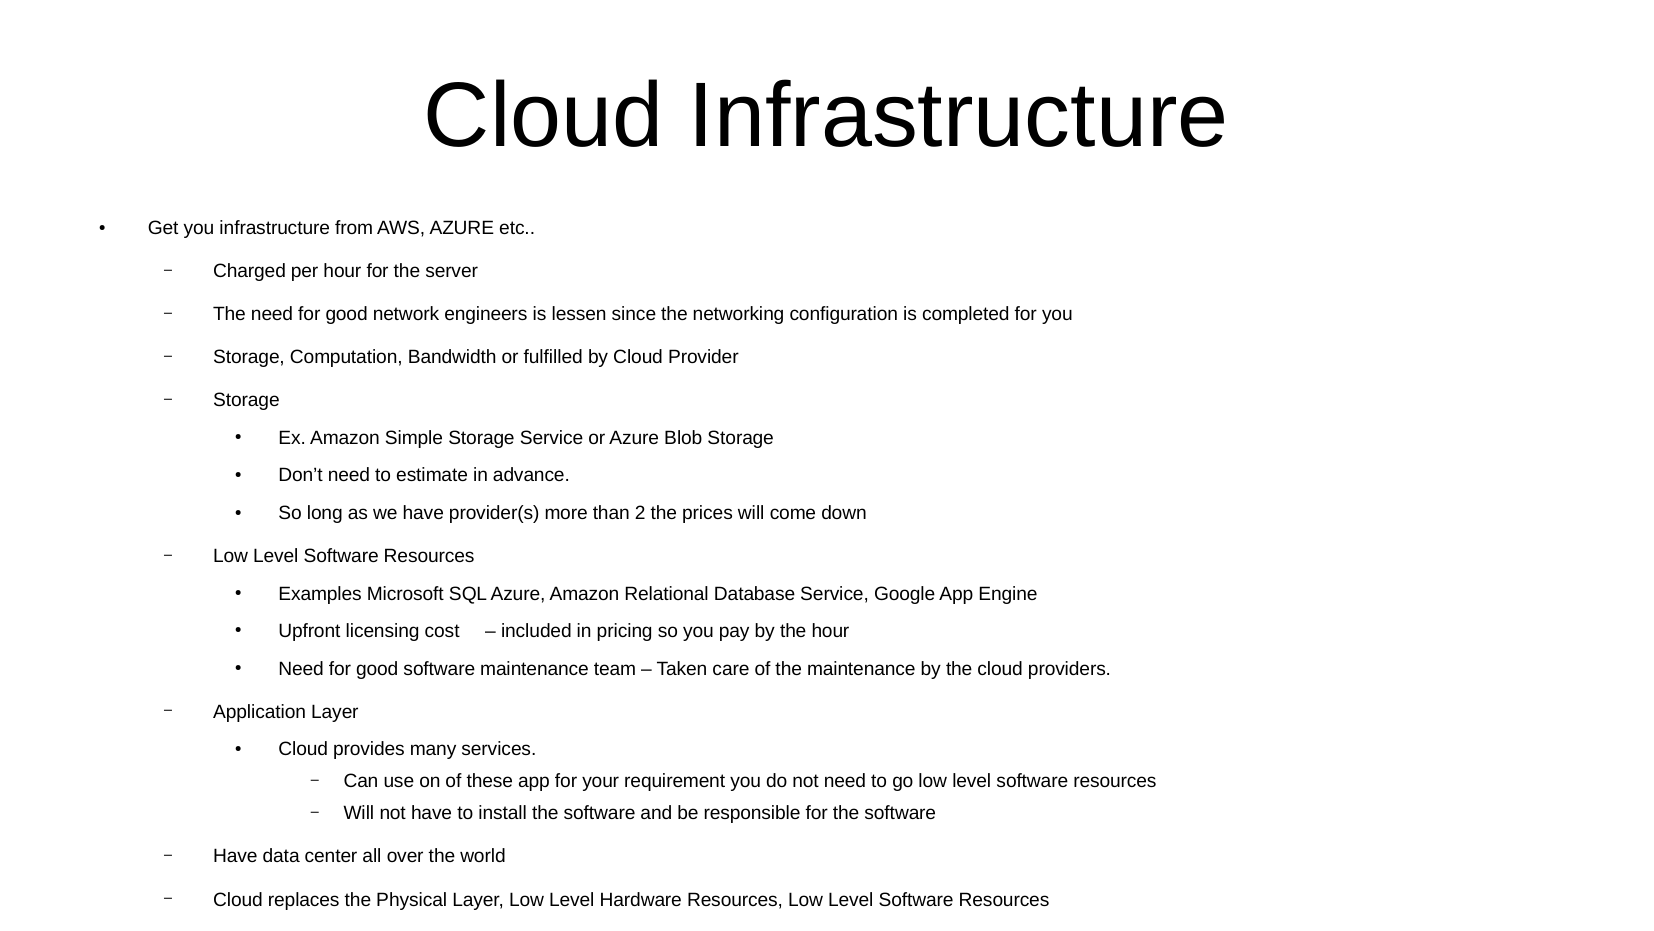

# Cloud Infrastructure
Get you infrastructure from AWS, AZURE etc..
Charged per hour for the server
The need for good network engineers is lessen since the networking configuration is completed for you
Storage, Computation, Bandwidth or fulfilled by Cloud Provider
Storage
Ex. Amazon Simple Storage Service or Azure Blob Storage
Don’t need to estimate in advance.
So long as we have provider(s) more than 2 the prices will come down
Low Level Software Resources
Examples Microsoft SQL Azure, Amazon Relational Database Service, Google App Engine
Upfront licensing cost	– included in pricing so you pay by the hour
Need for good software maintenance team – Taken care of the maintenance by the cloud providers.
Application Layer
Cloud provides many services.
Can use on of these app for your requirement you do not need to go low level software resources
Will not have to install the software and be responsible for the software
Have data center all over the world
Cloud replaces the Physical Layer, Low Level Hardware Resources, Low Level Software Resources